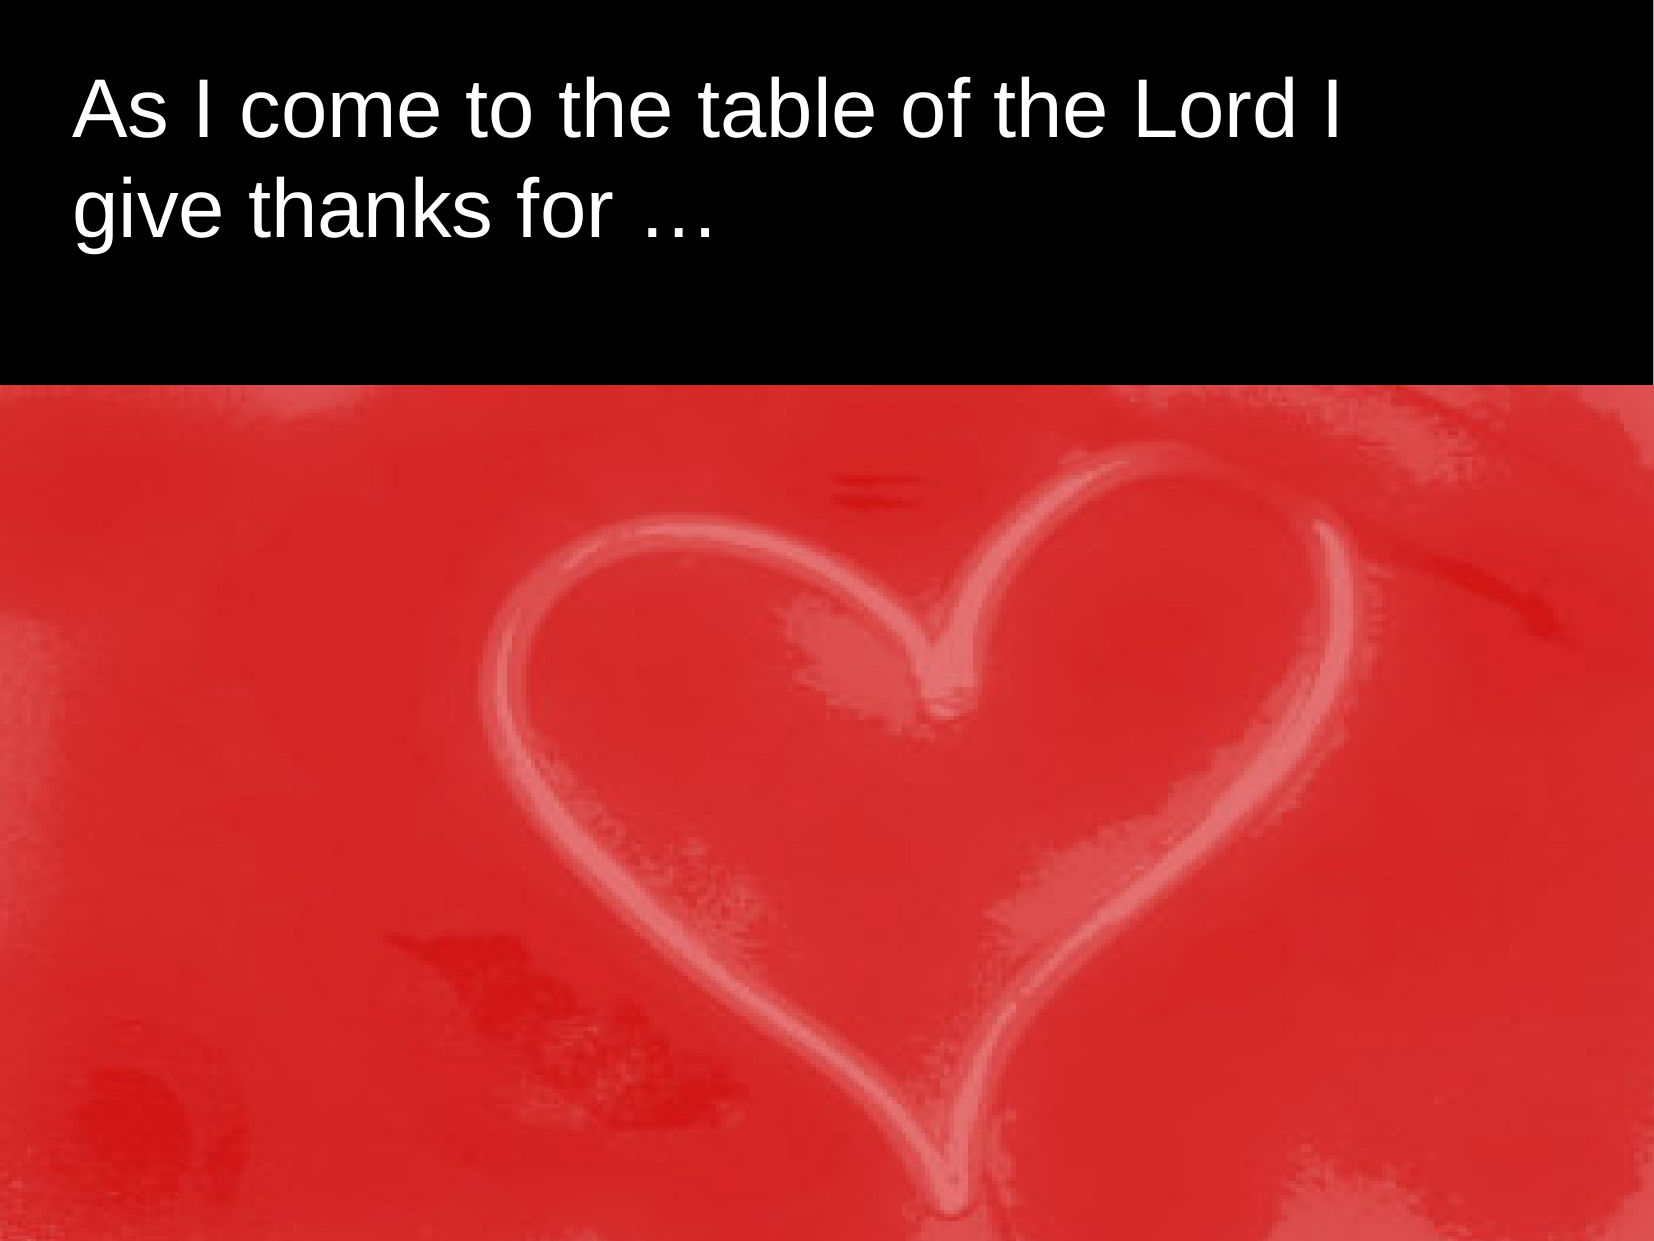

As I come to the table of the Lord I give thanks for …